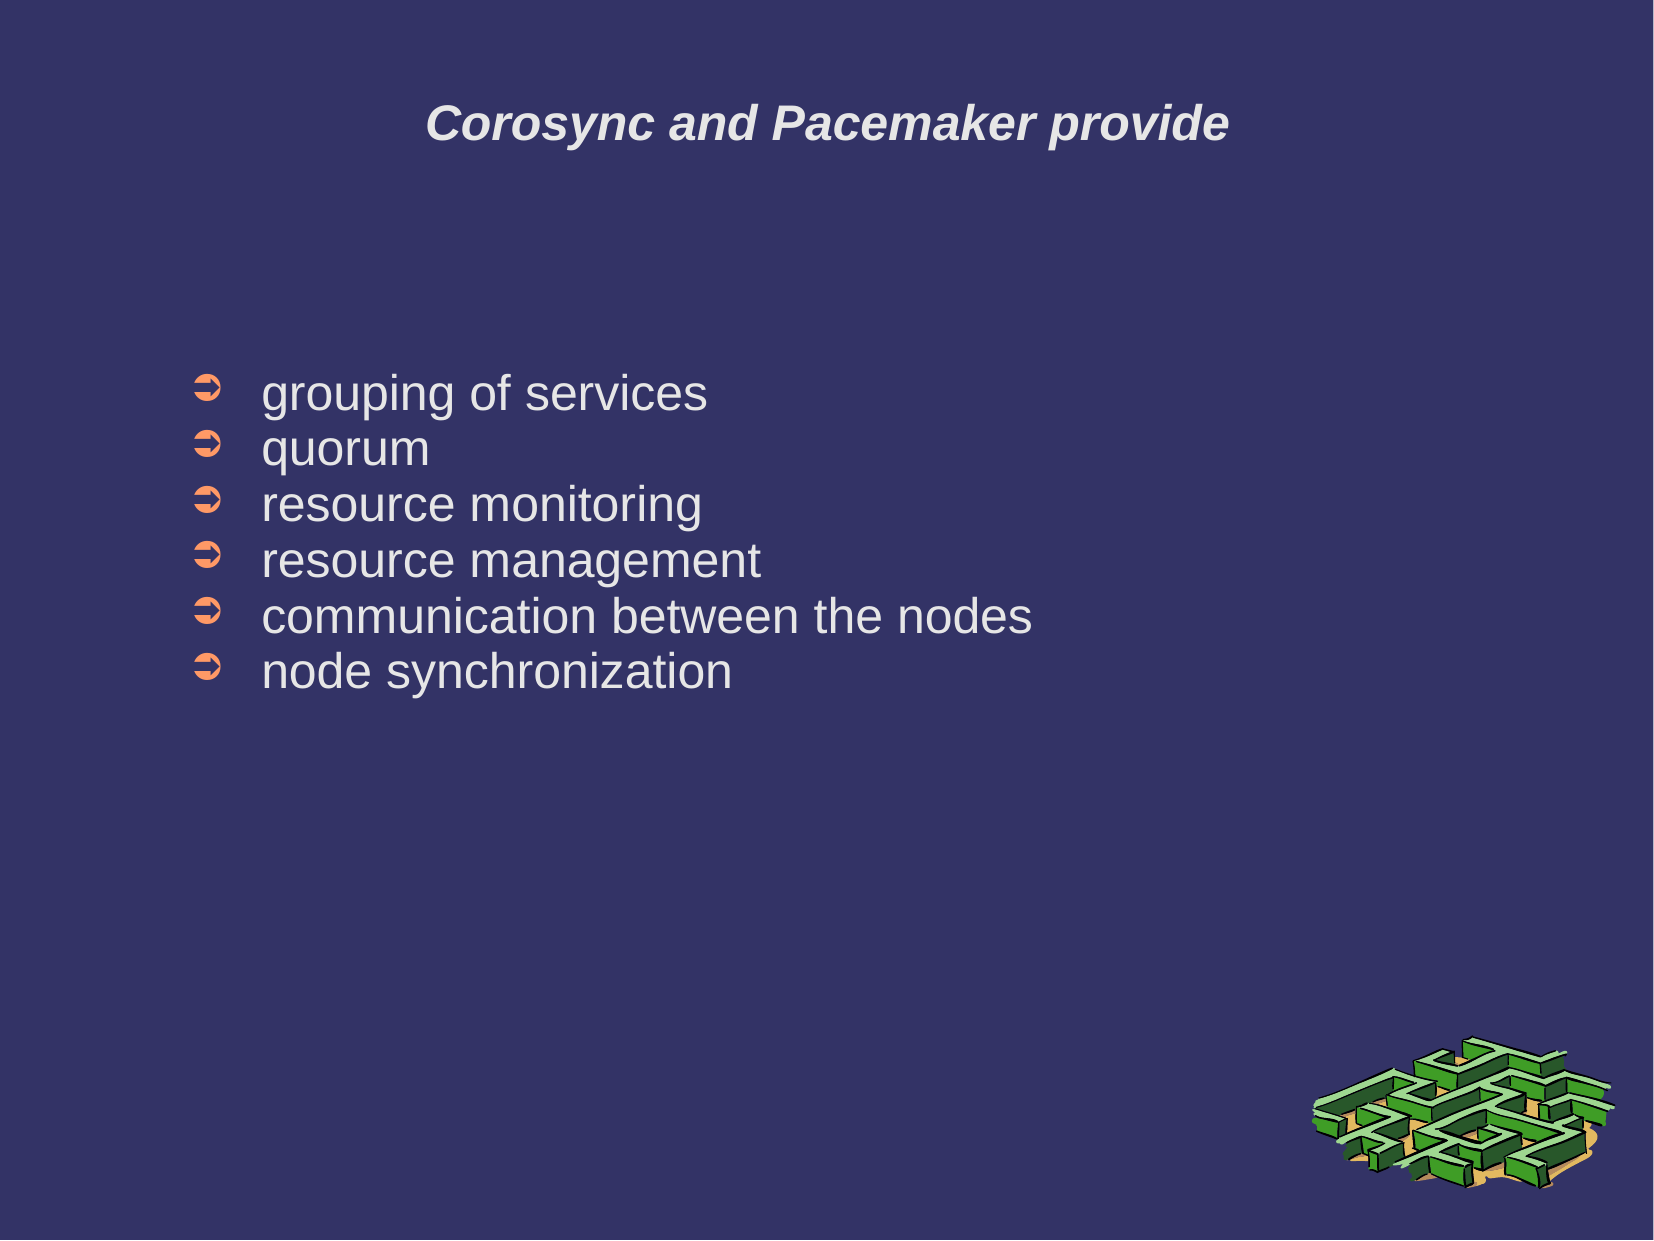

# Corosync and Pacemaker provide
grouping of services
quorum
resource monitoring
resource management
communication between the nodes
node synchronization